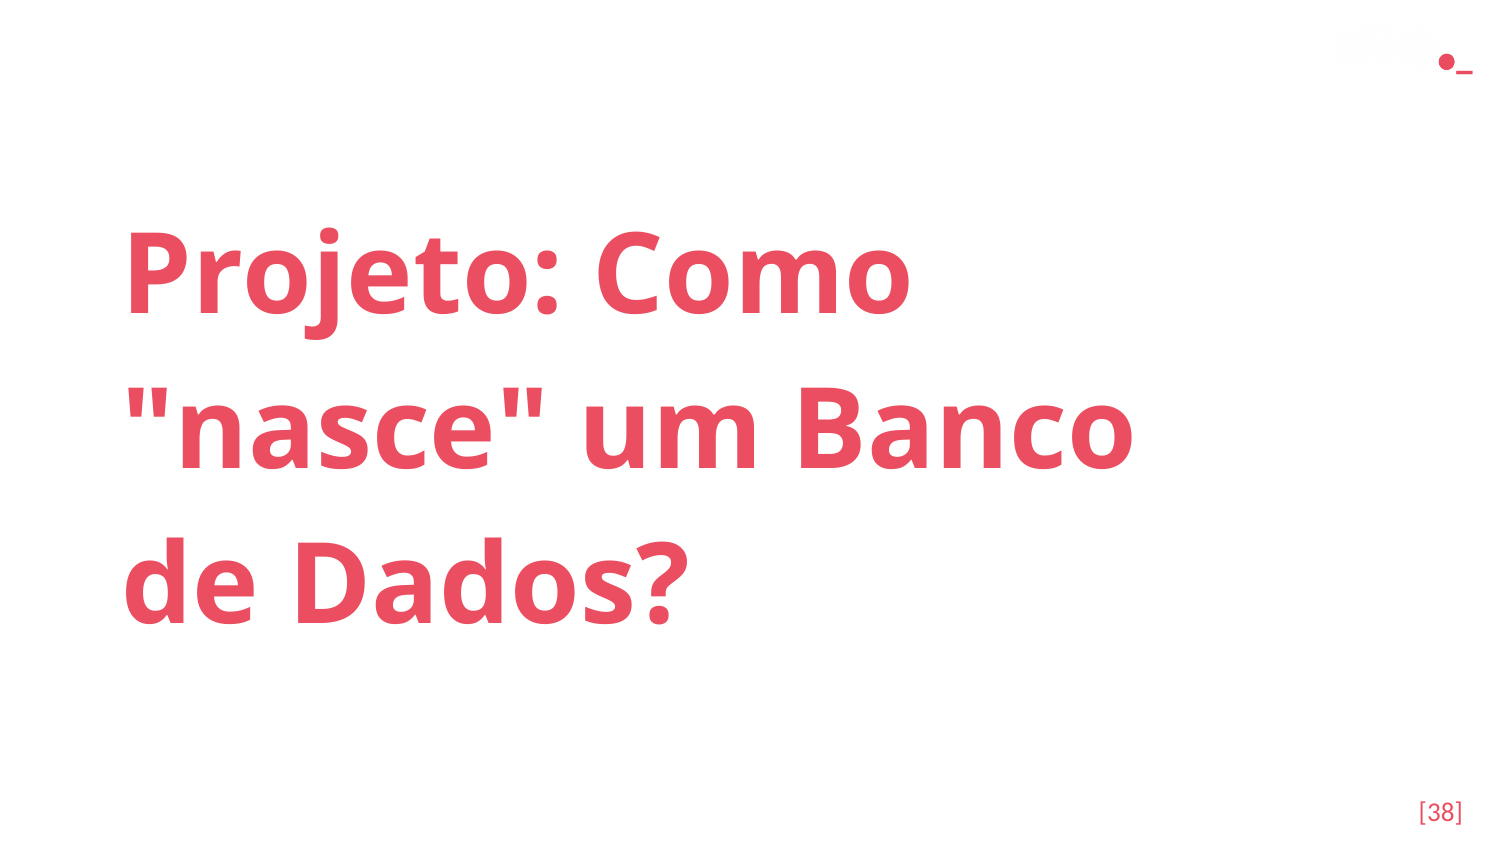

Projeto: Como "nasce" um Banco de Dados?